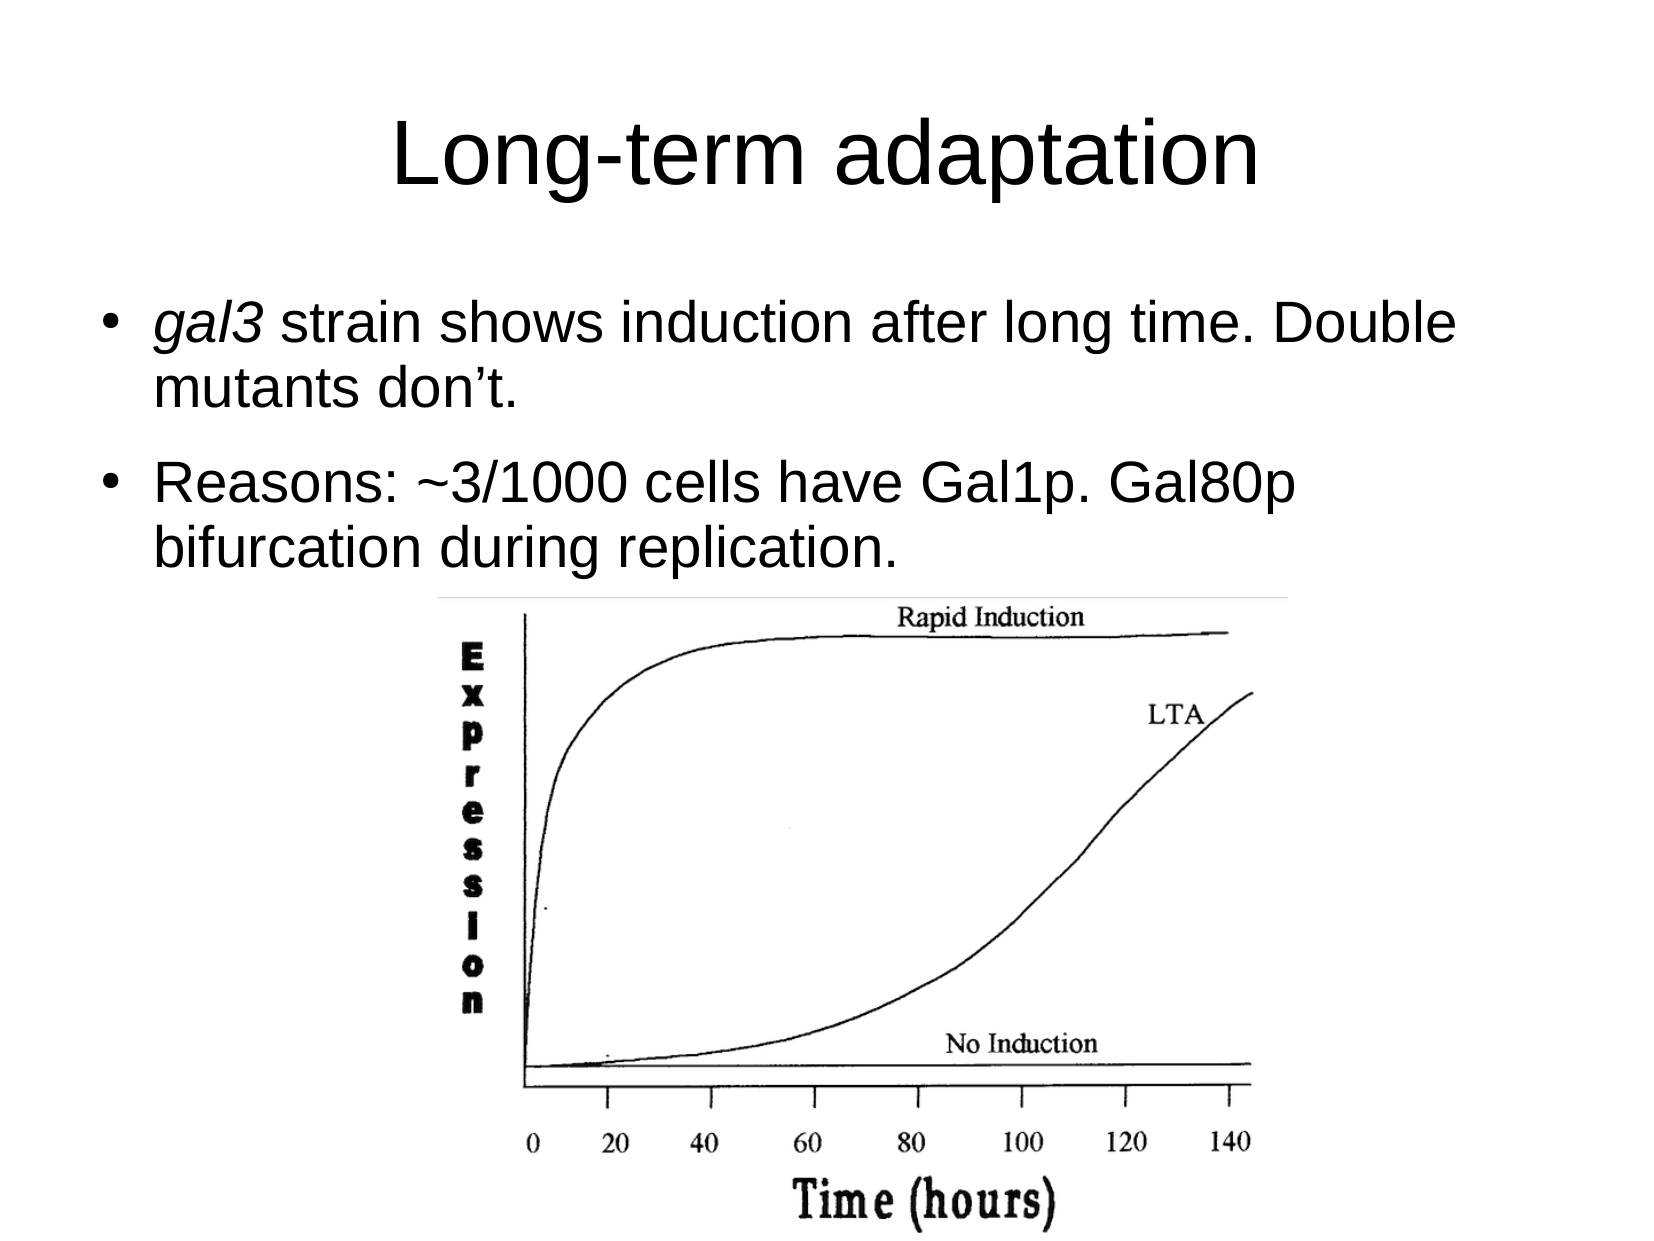

# Long-term adaptation
gal3 strain shows induction after long time. Double mutants don’t.
Reasons: ~3/1000 cells have Gal1p. Gal80p bifurcation during replication.